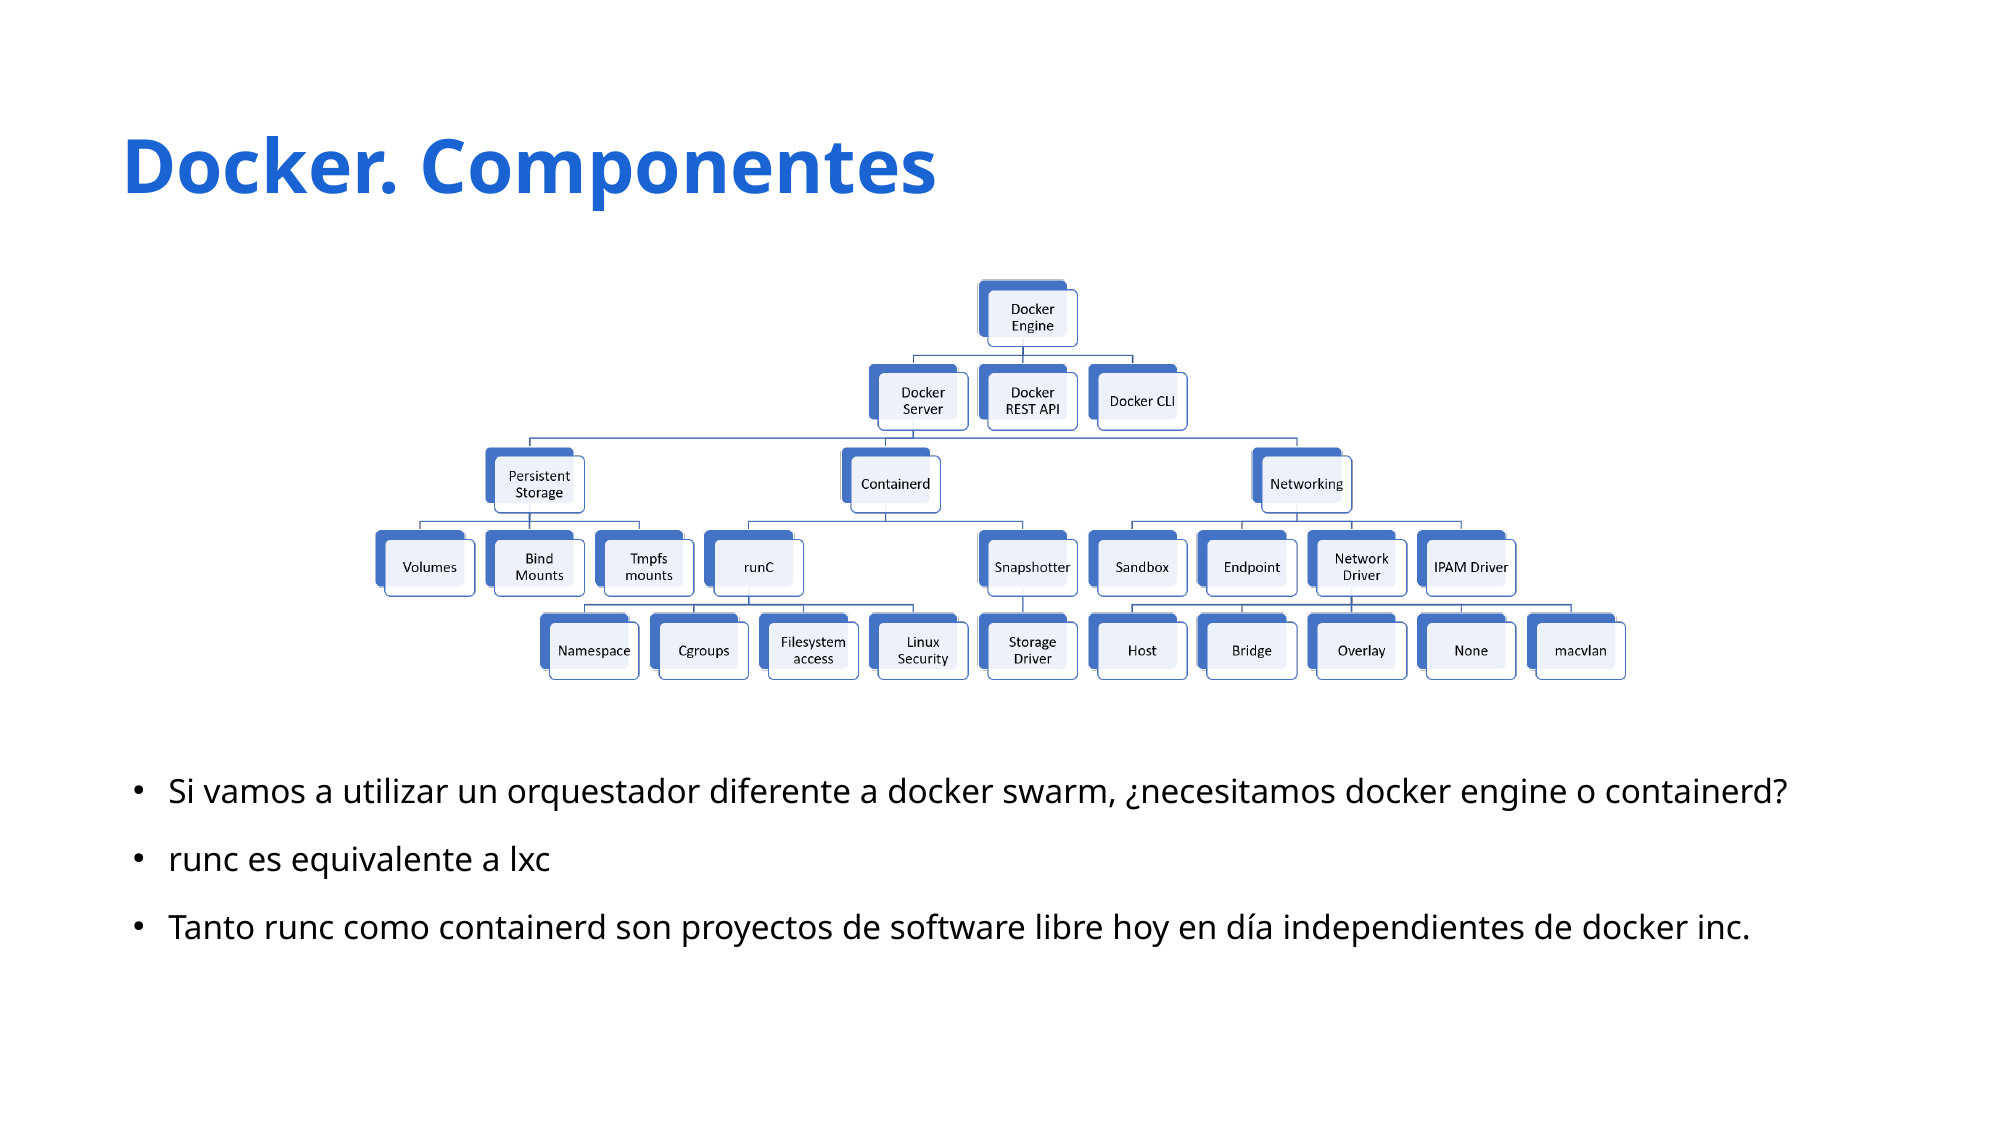

Docker. Componentes
Si vamos a utilizar un orquestador diferente a docker swarm, ¿necesitamos docker engine o containerd?
runc es equivalente a lxc
Tanto runc como containerd son proyectos de software libre hoy en día independientes de docker inc.